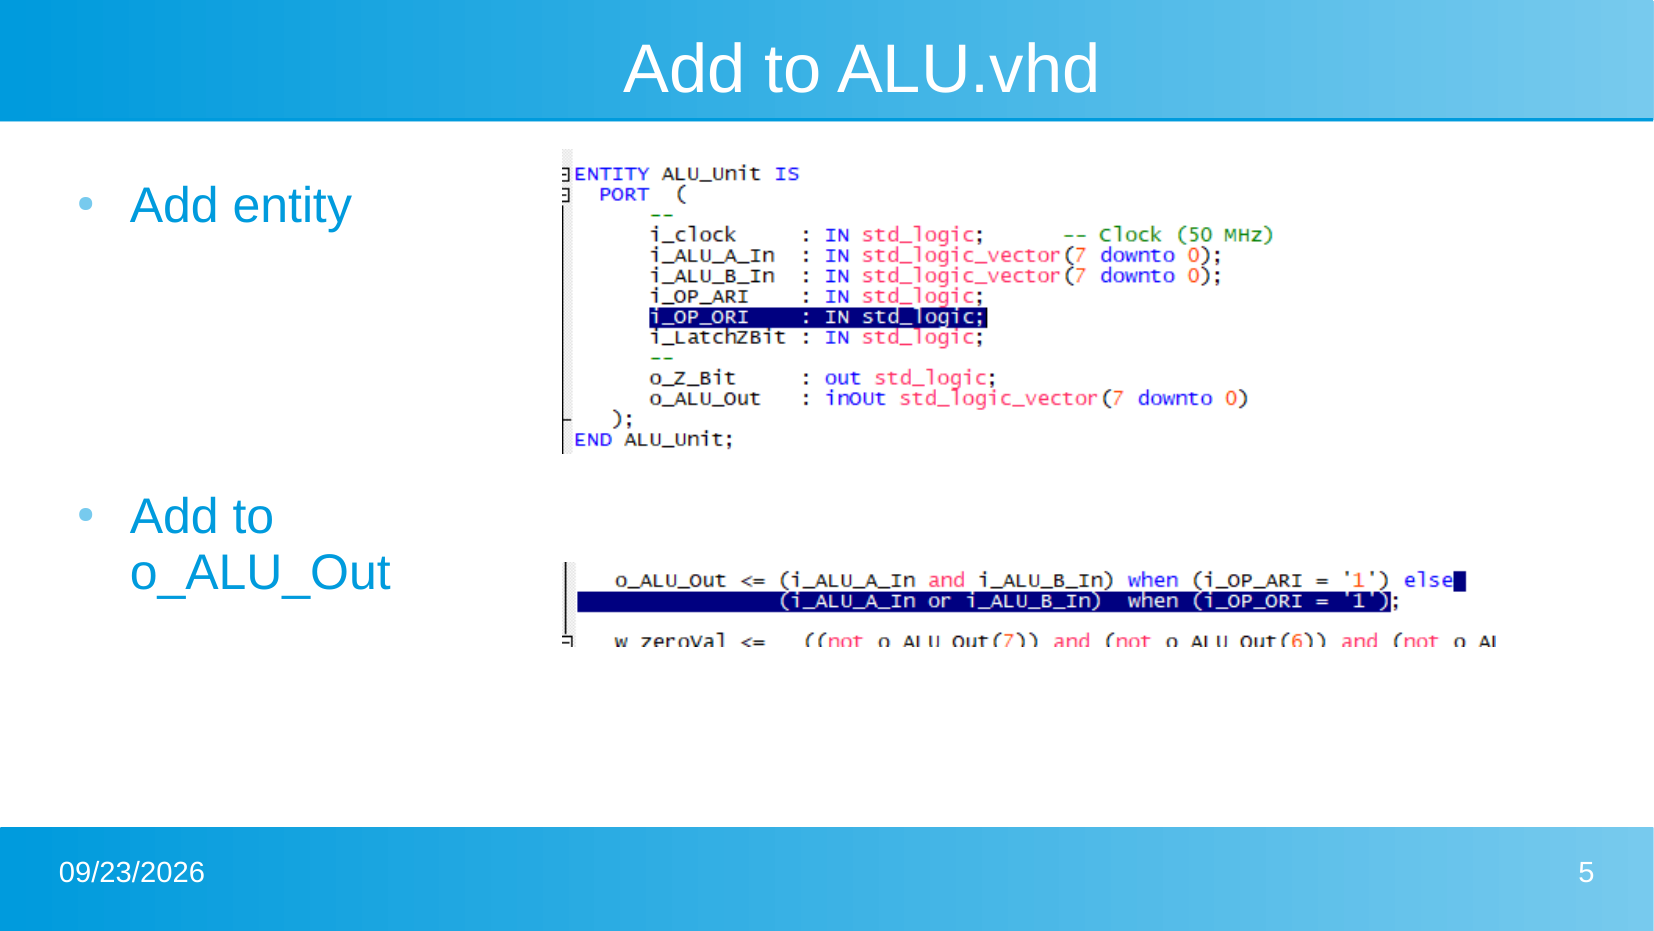

# Add to ALU.vhd
Add entity
Add to o_ALU_Out
5